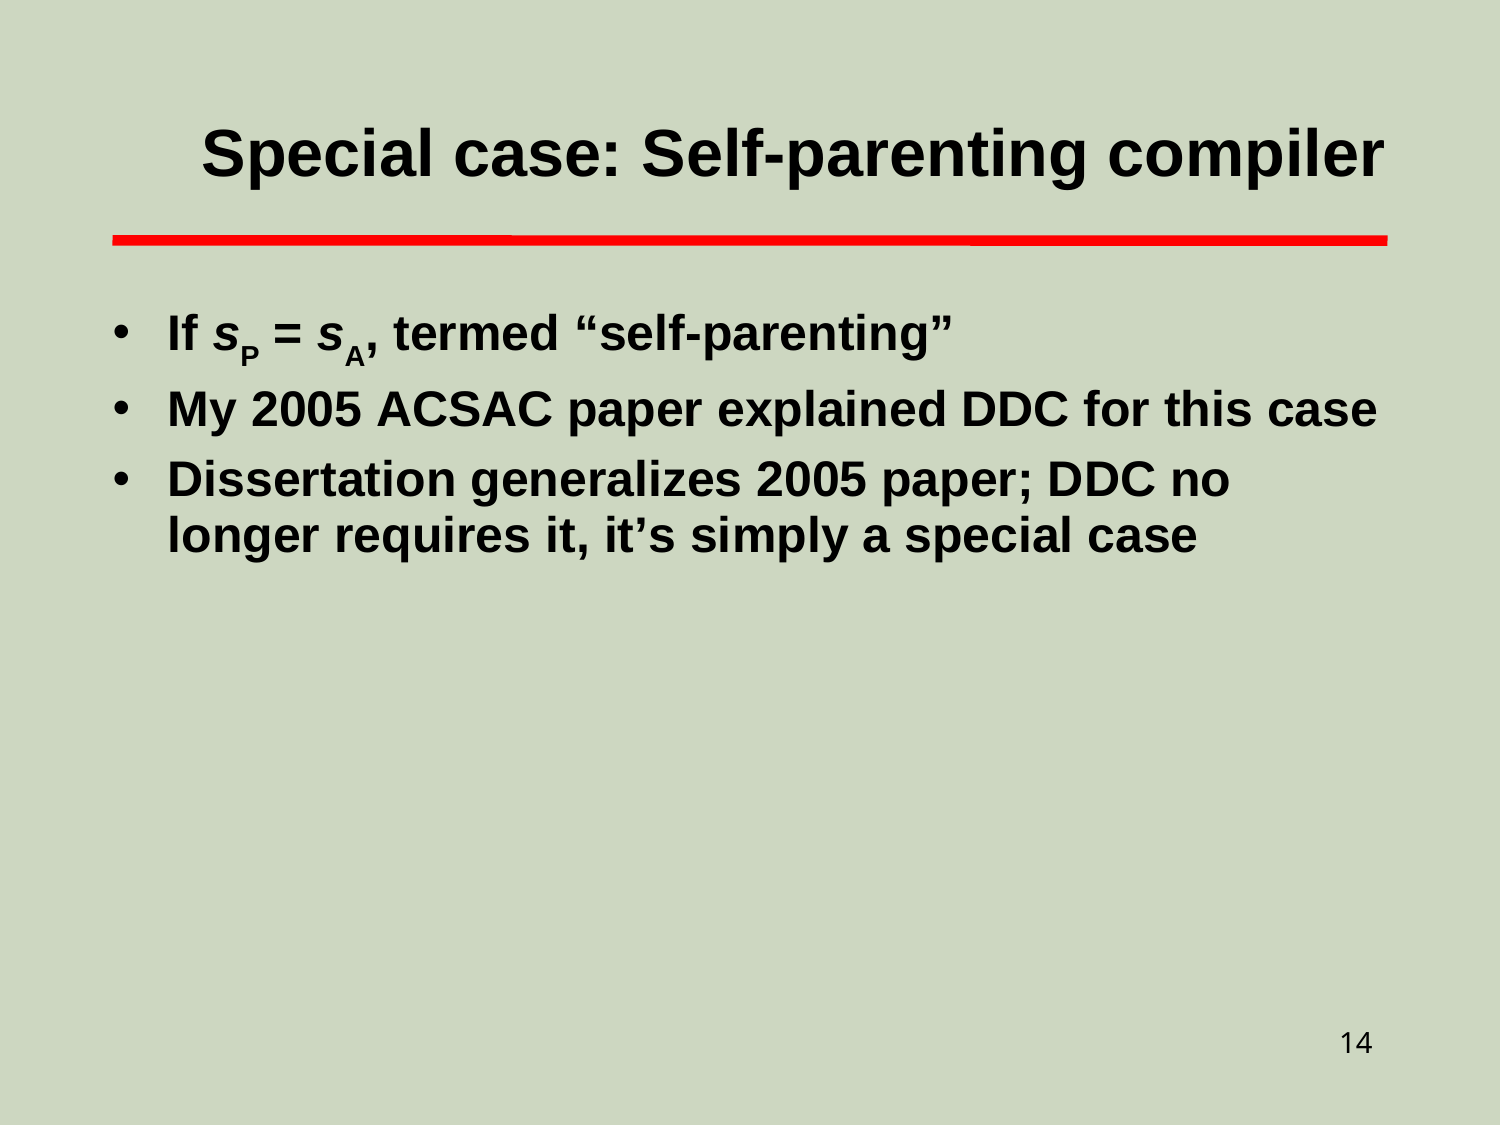

# Special case: Self-parenting compiler
If sP = sA, termed “self-parenting”
My 2005 ACSAC paper explained DDC for this case
Dissertation generalizes 2005 paper; DDC no longer requires it, it’s simply a special case